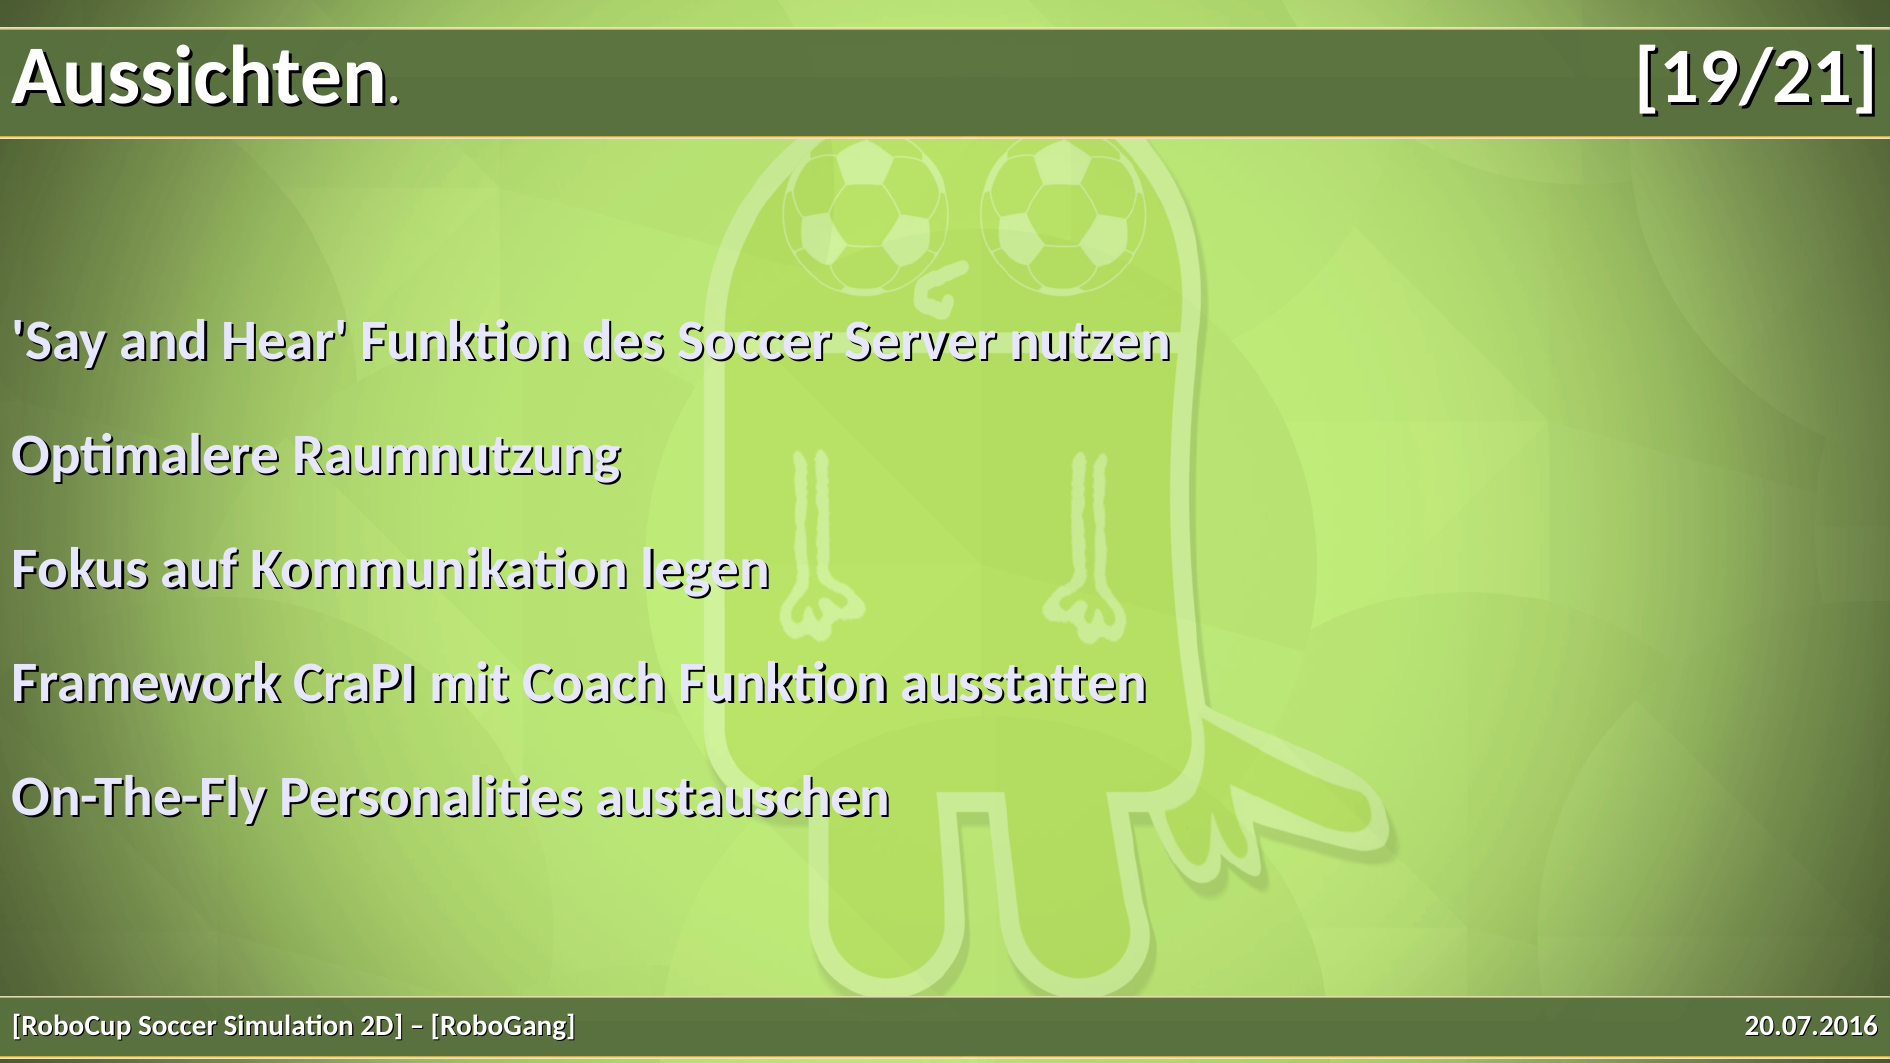

# Aussichten.
[19/21]
'Say and Hear' Funktion des Soccer Server nutzen
Optimalere Raumnutzung
Fokus auf Kommunikation legen
Framework CraPI mit Coach Funktion ausstatten
On-The-Fly Personalities austauschen
[RoboCup Soccer Simulation 2D] – [RoboGang]
20.07.2016